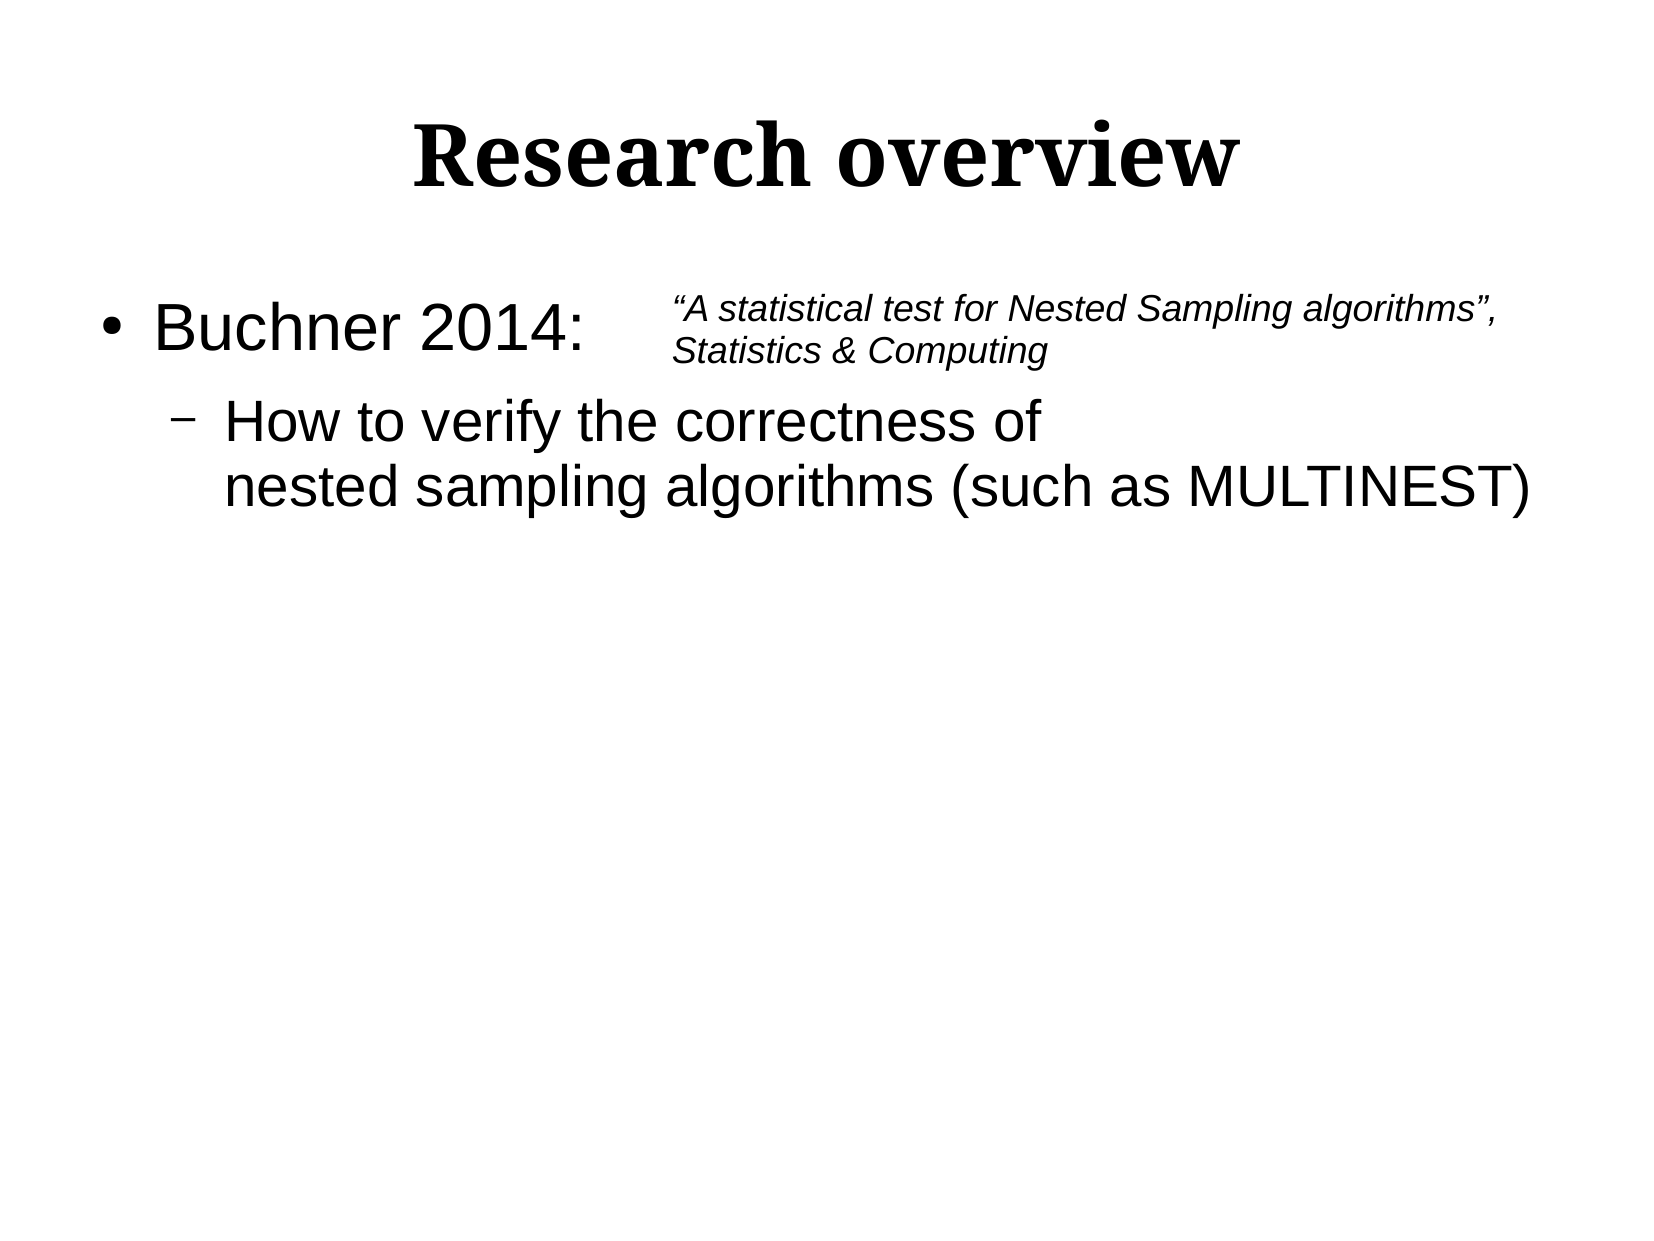

# Research overview
“A statistical test for Nested Sampling algorithms”, Statistics & Computing
Buchner 2014:
How to verify the correctness of
nested sampling algorithms (such as MULTINEST)